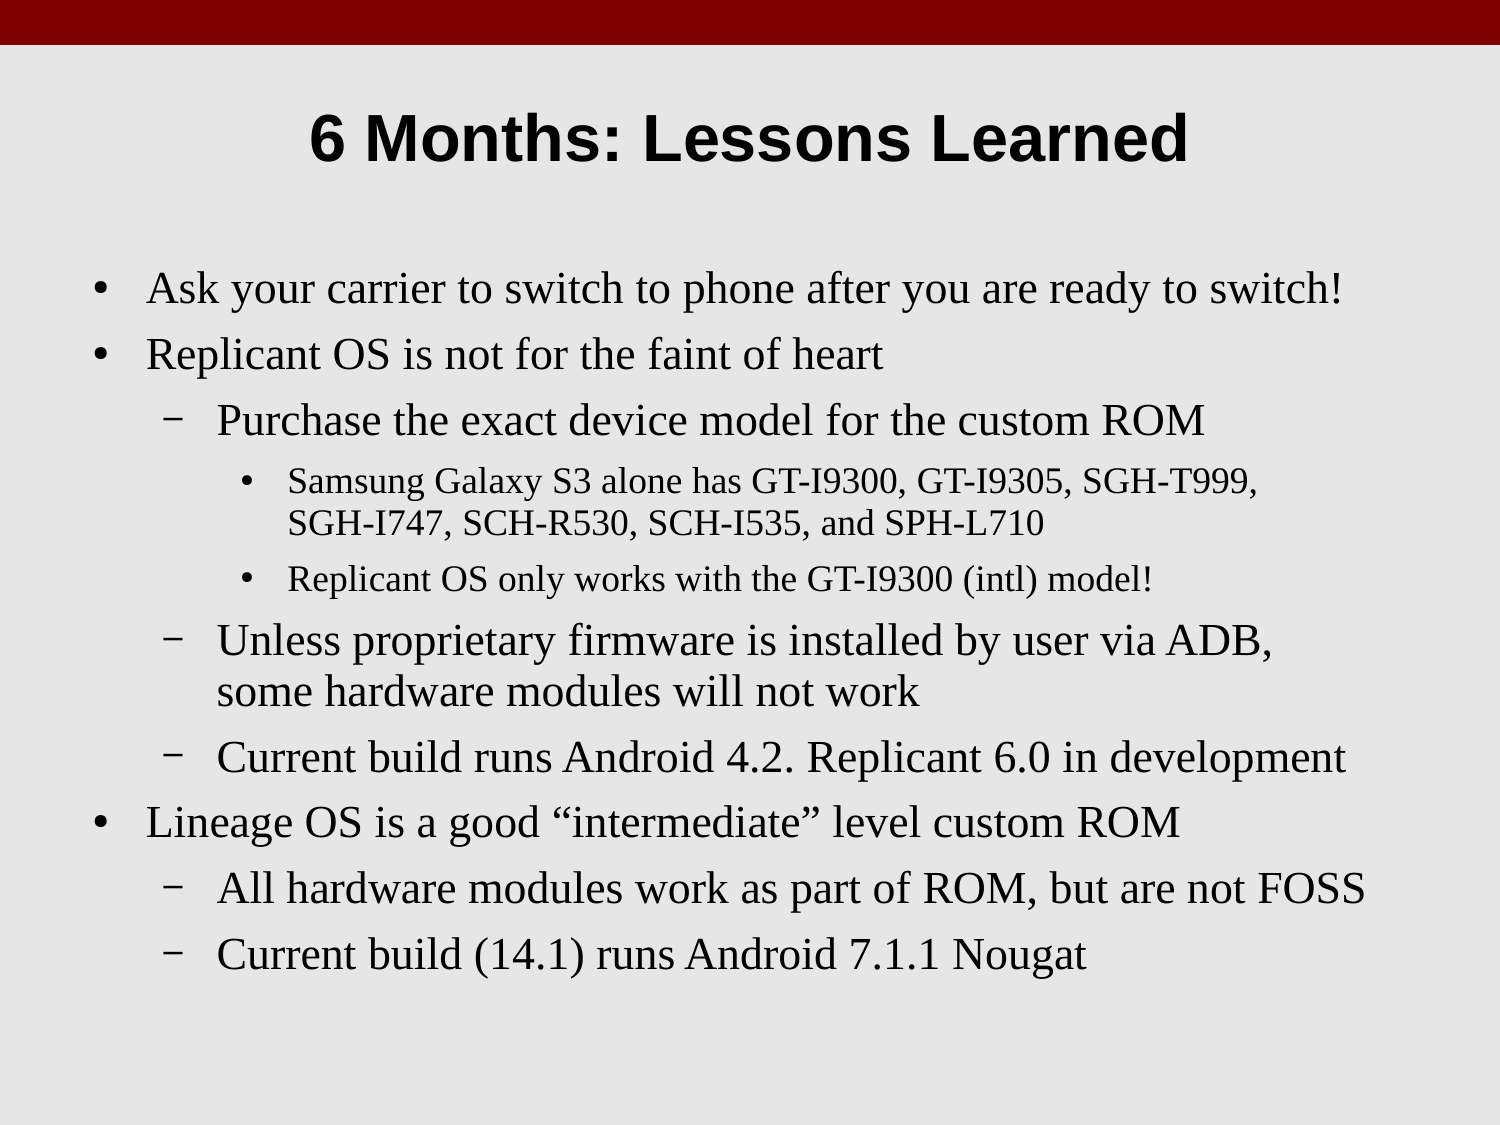

# 6 Months: Lessons Learned
Ask your carrier to switch to phone after you are ready to switch!
Replicant OS is not for the faint of heart
Purchase the exact device model for the custom ROM
Samsung Galaxy S3 alone has GT-I9300, GT-I9305, SGH-T999,
SGH-I747, SCH-R530, SCH-I535, and SPH-L710
Replicant OS only works with the GT-I9300 (intl) model!
Unless proprietary firmware is installed by user via ADB,
some hardware modules will not work
Current build runs Android 4.2. Replicant 6.0 in development
Lineage OS is a good “intermediate” level custom ROM
All hardware modules work as part of ROM, but are not FOSS
Current build (14.1) runs Android 7.1.1 Nougat